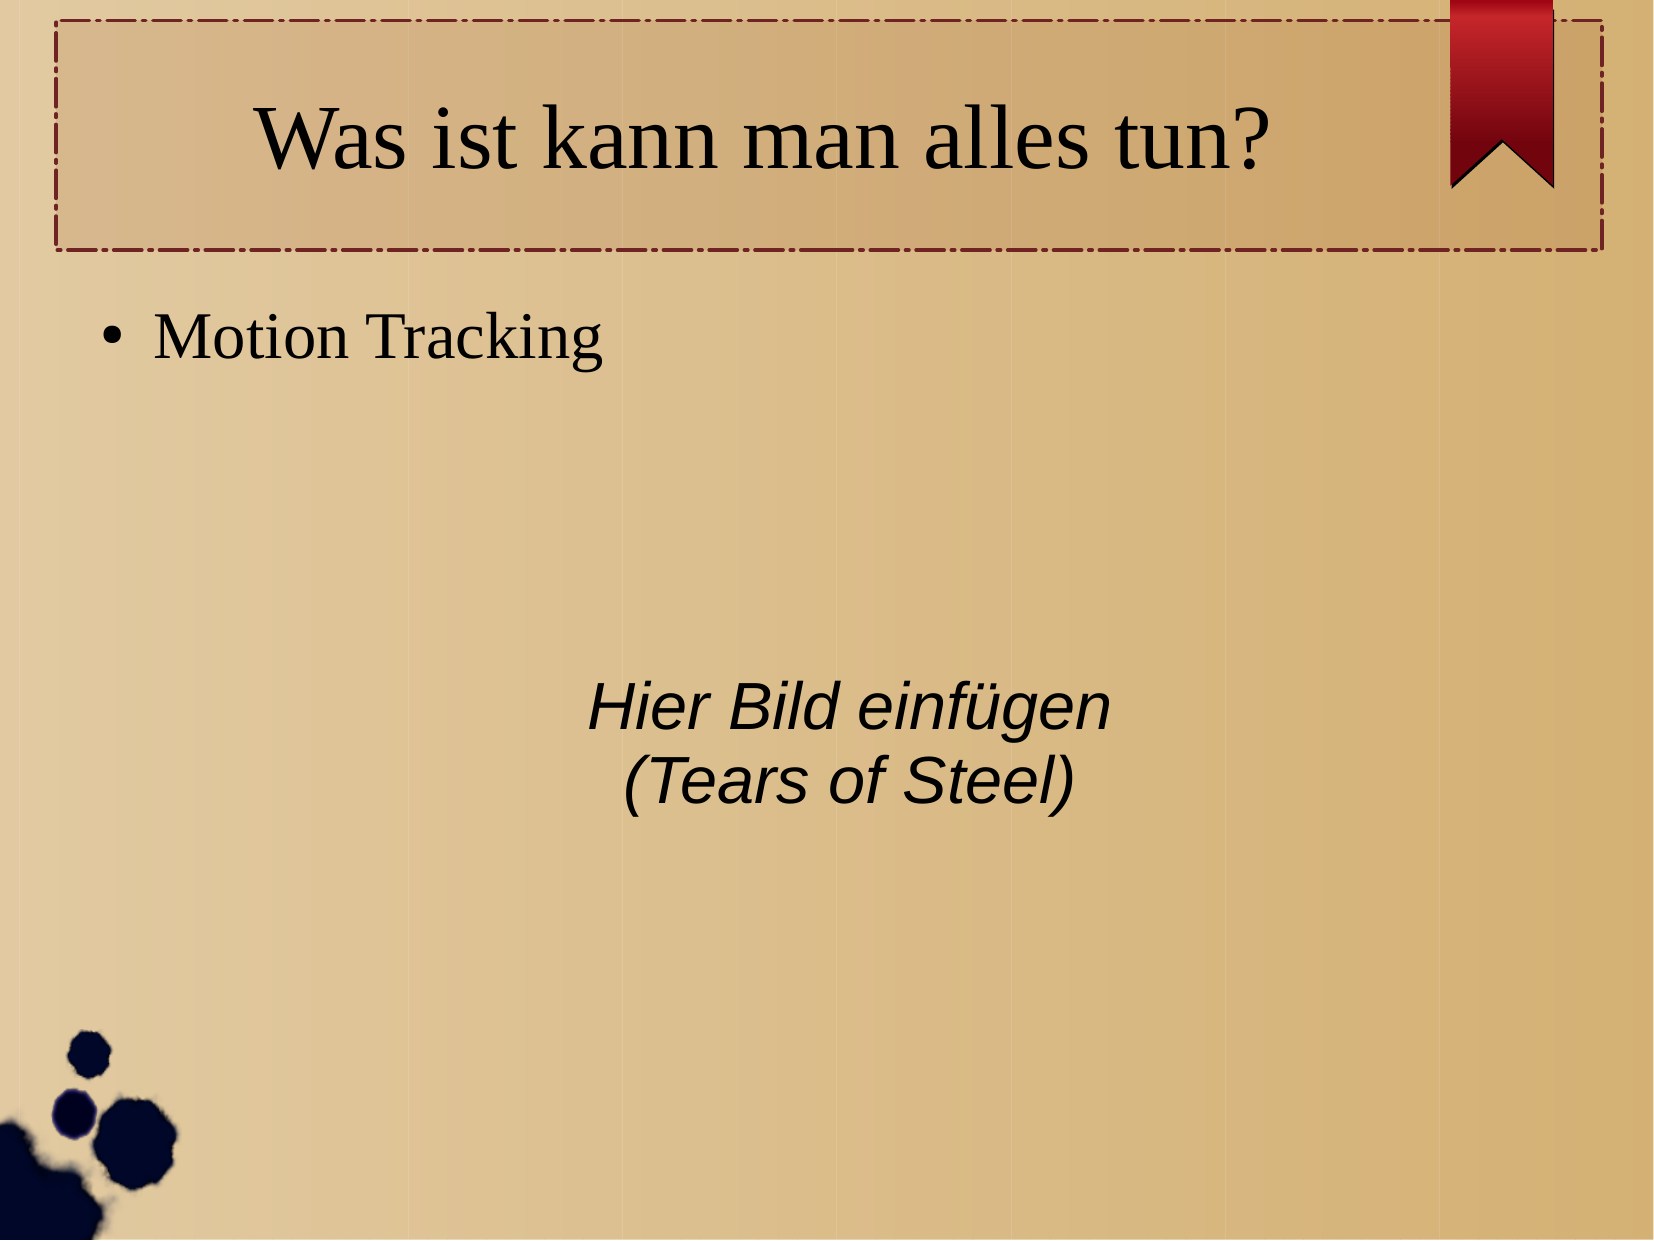

# Was ist kann man alles tun?
Motion Tracking
Hier Bild einfügen
(Tears of Steel)